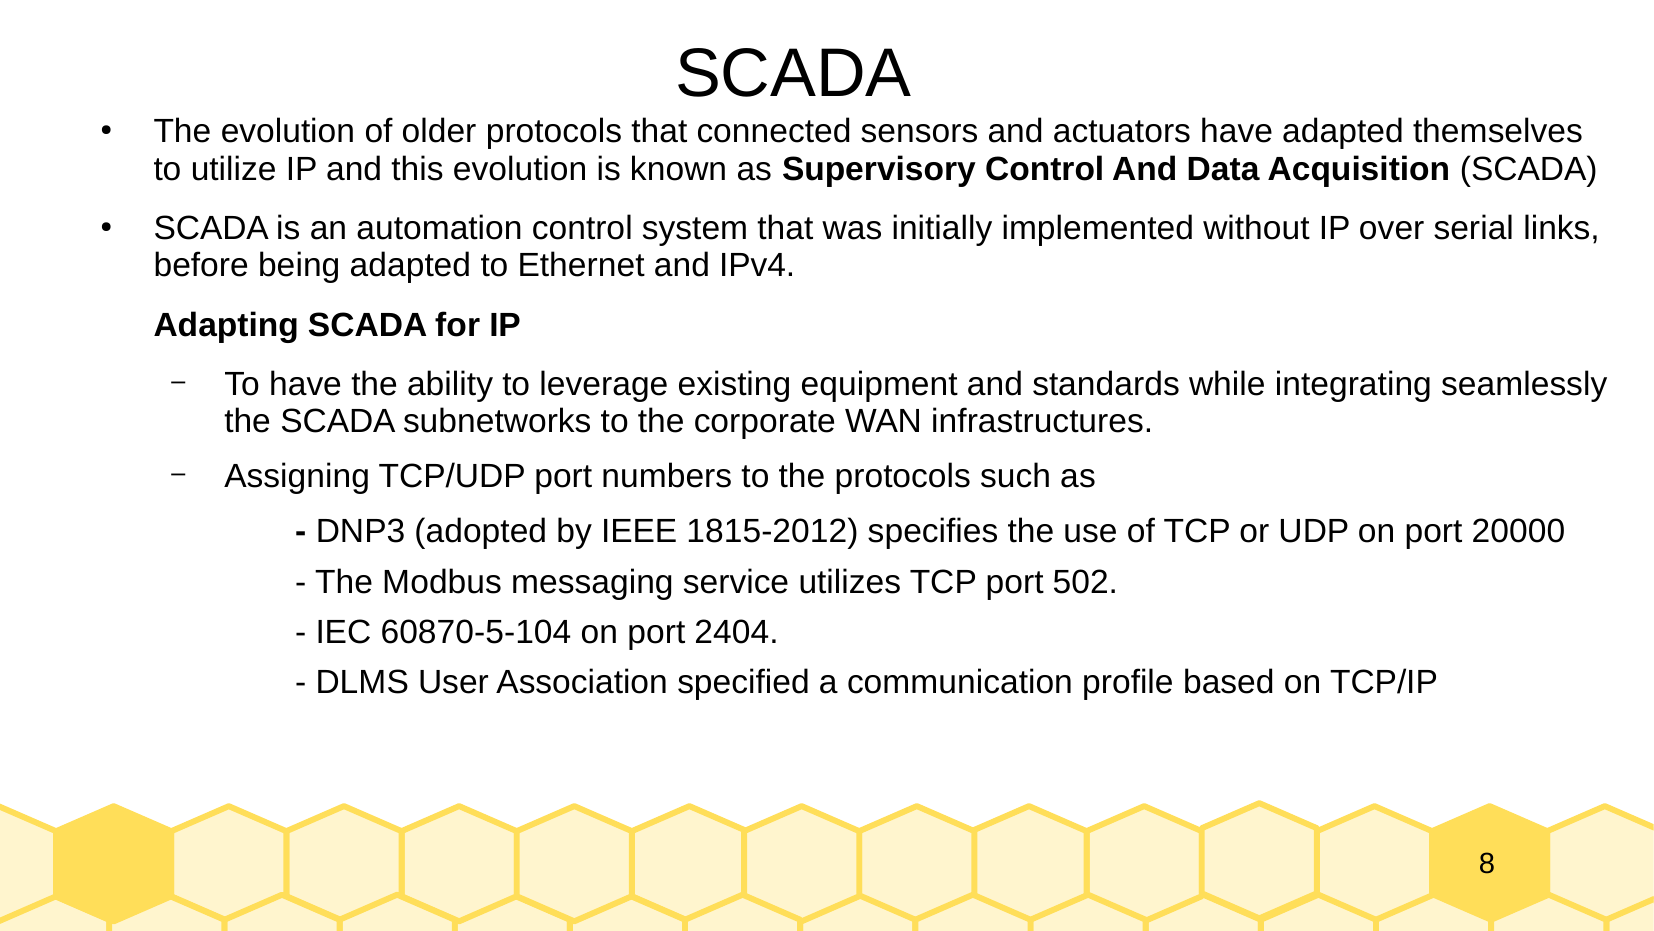

# SCADA
The evolution of older protocols that connected sensors and actuators have adapted themselves to utilize IP and this evolution is known as Supervisory Control And Data Acquisition (SCADA)
SCADA is an automation control system that was initially implemented without IP over serial links, before being adapted to Ethernet and IPv4.
Adapting SCADA for IP
To have the ability to leverage existing equipment and standards while integrating seamlessly the SCADA subnetworks to the corporate WAN infrastructures.
Assigning TCP/UDP port numbers to the protocols such as
- DNP3 (adopted by IEEE 1815-2012) specifies the use of TCP or UDP on port 20000
- The Modbus messaging service utilizes TCP port 502.
- IEC 60870-5-104 on port 2404.
- DLMS User Association specified a communication profile based on TCP/IP